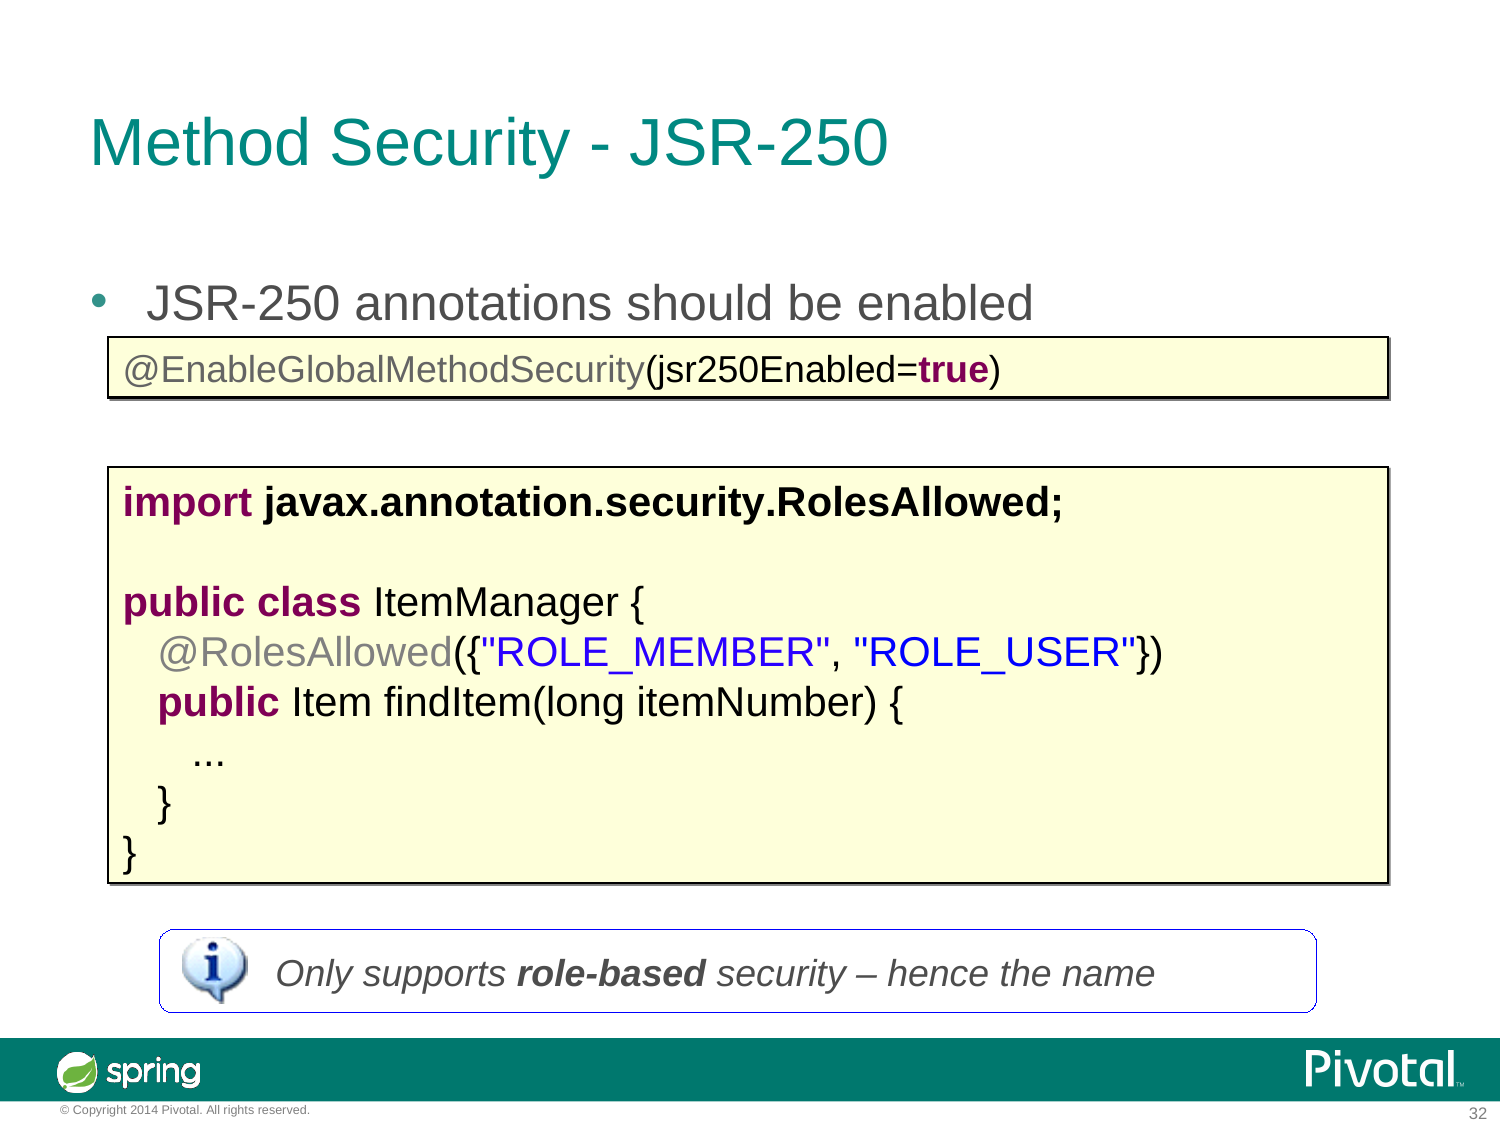

# Method Security - JSR-250
JSR-250 annotations should be enabled
@EnableGlobalMethodSecurity(jsr250Enabled=true)
import javax.annotation.security.RolesAllowed;
public class ItemManager {
 @RolesAllowed({"ROLE_MEMBER", "ROLE_USER"})
 public Item findItem(long itemNumber) {
 ...
 }
}
Only supports role-based security – hence the name